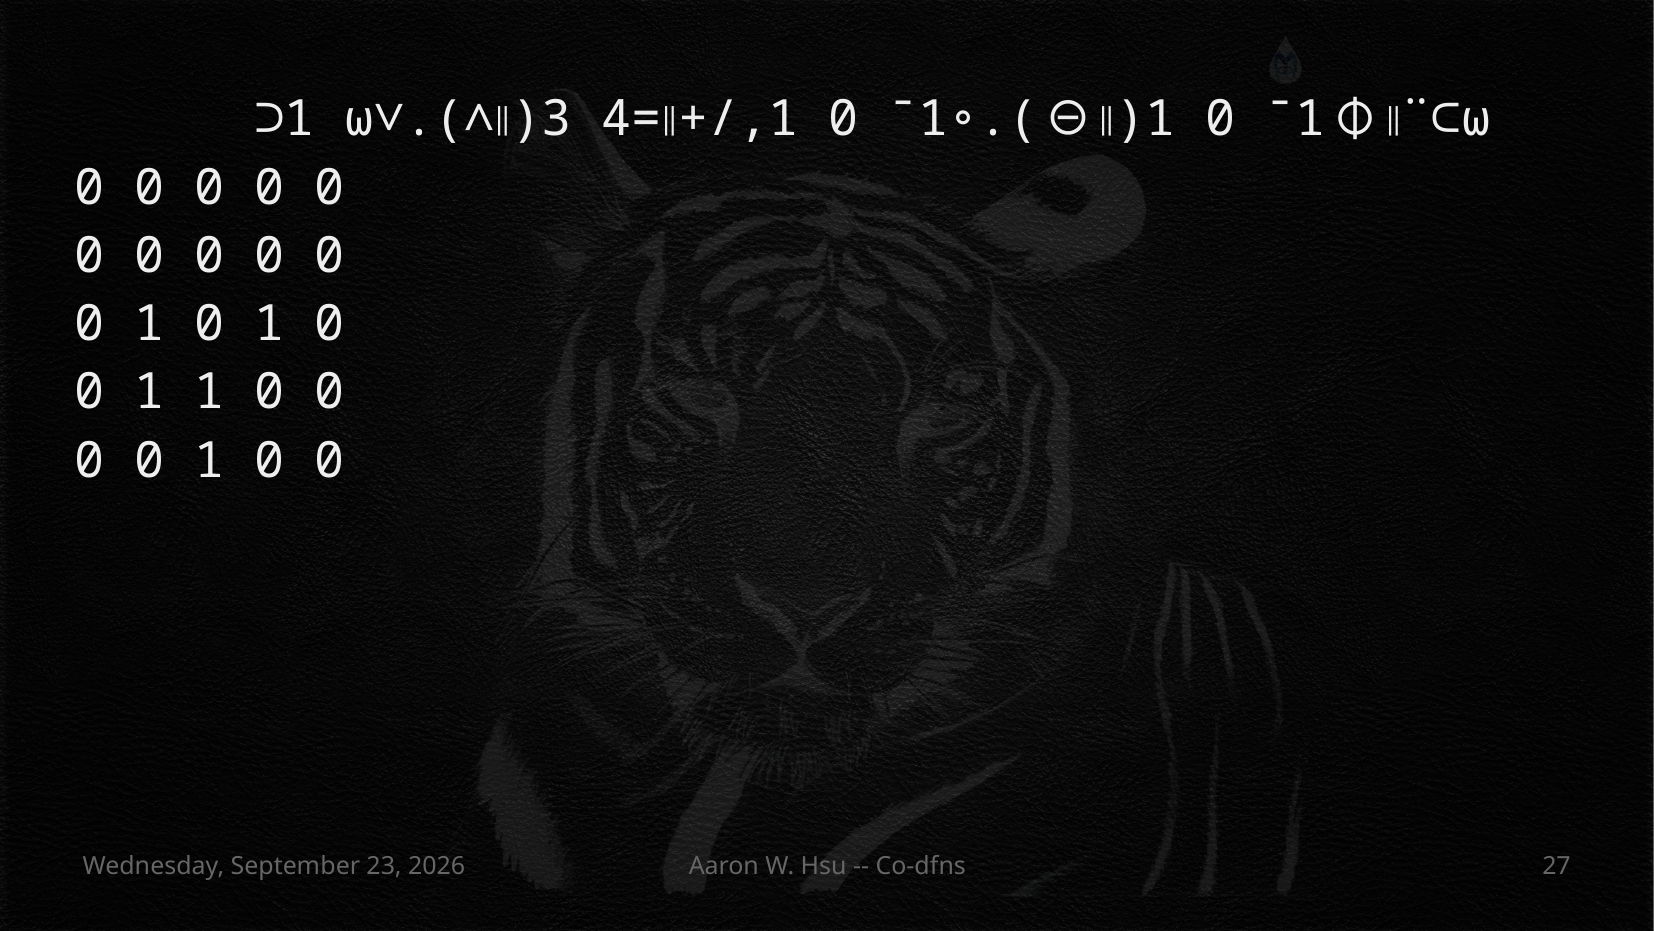

⊃1 ⍵∨.(∧∥)3 4=∥+/,1 0 ¯1∘.(⊖∥)1 0 ¯1⌽∥¨⊂⍵
0 0 0 0 0
0 0 0 0 0
0 1 0 1 0
0 1 1 0 0
0 0 1 0 0
Aaron W. Hsu -- Co-dfns
27